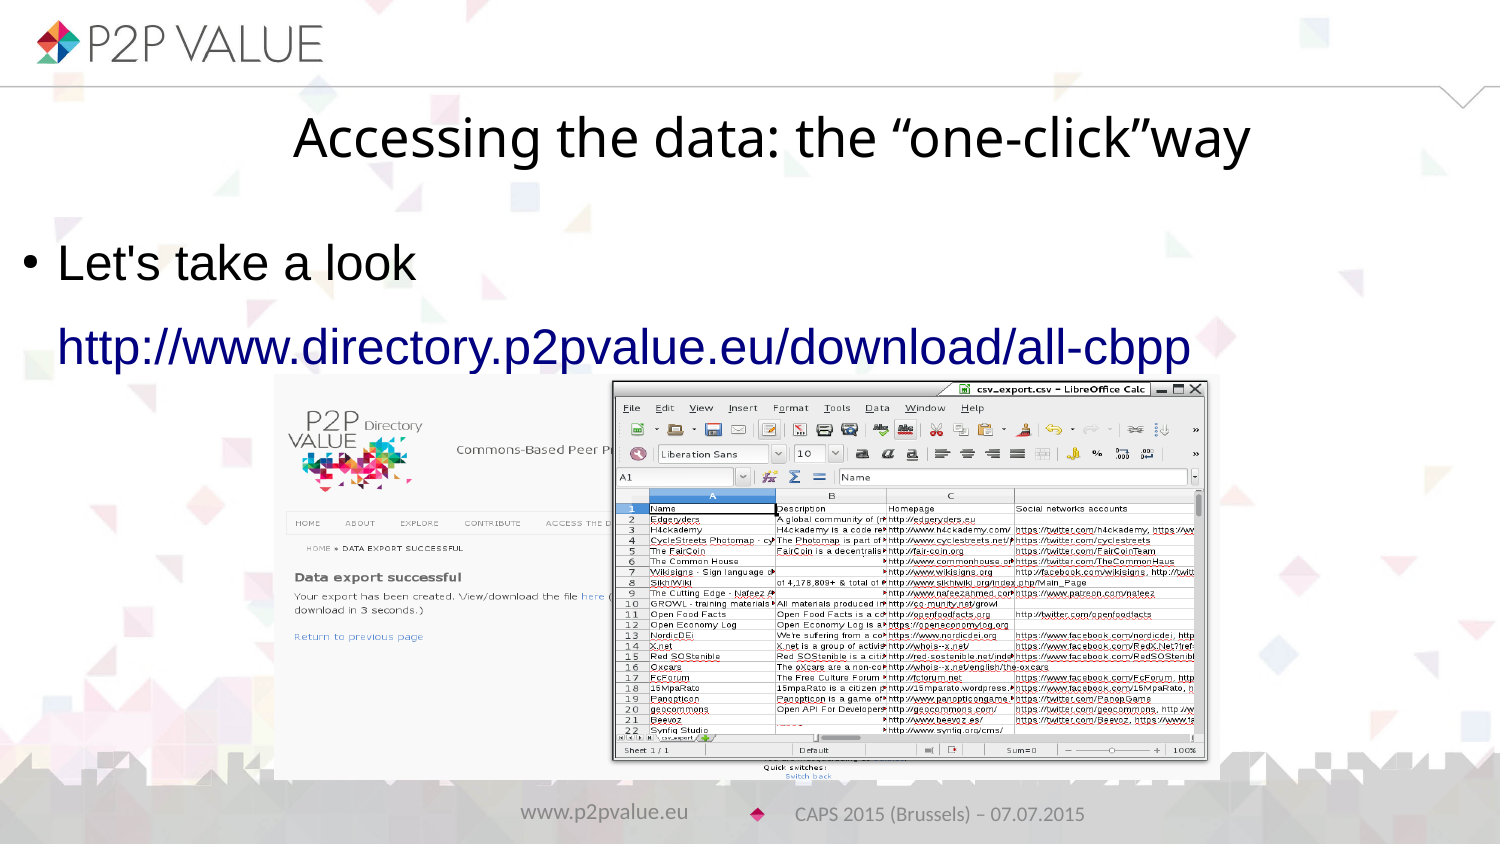

# Accessing the data: the “one-click”way
Let's take a look http://www.directory.p2pvalue.eu/download/all-cbpp
www.p2pvalue.eu
CAPS 2015 (Brussels) – 07.07.2015